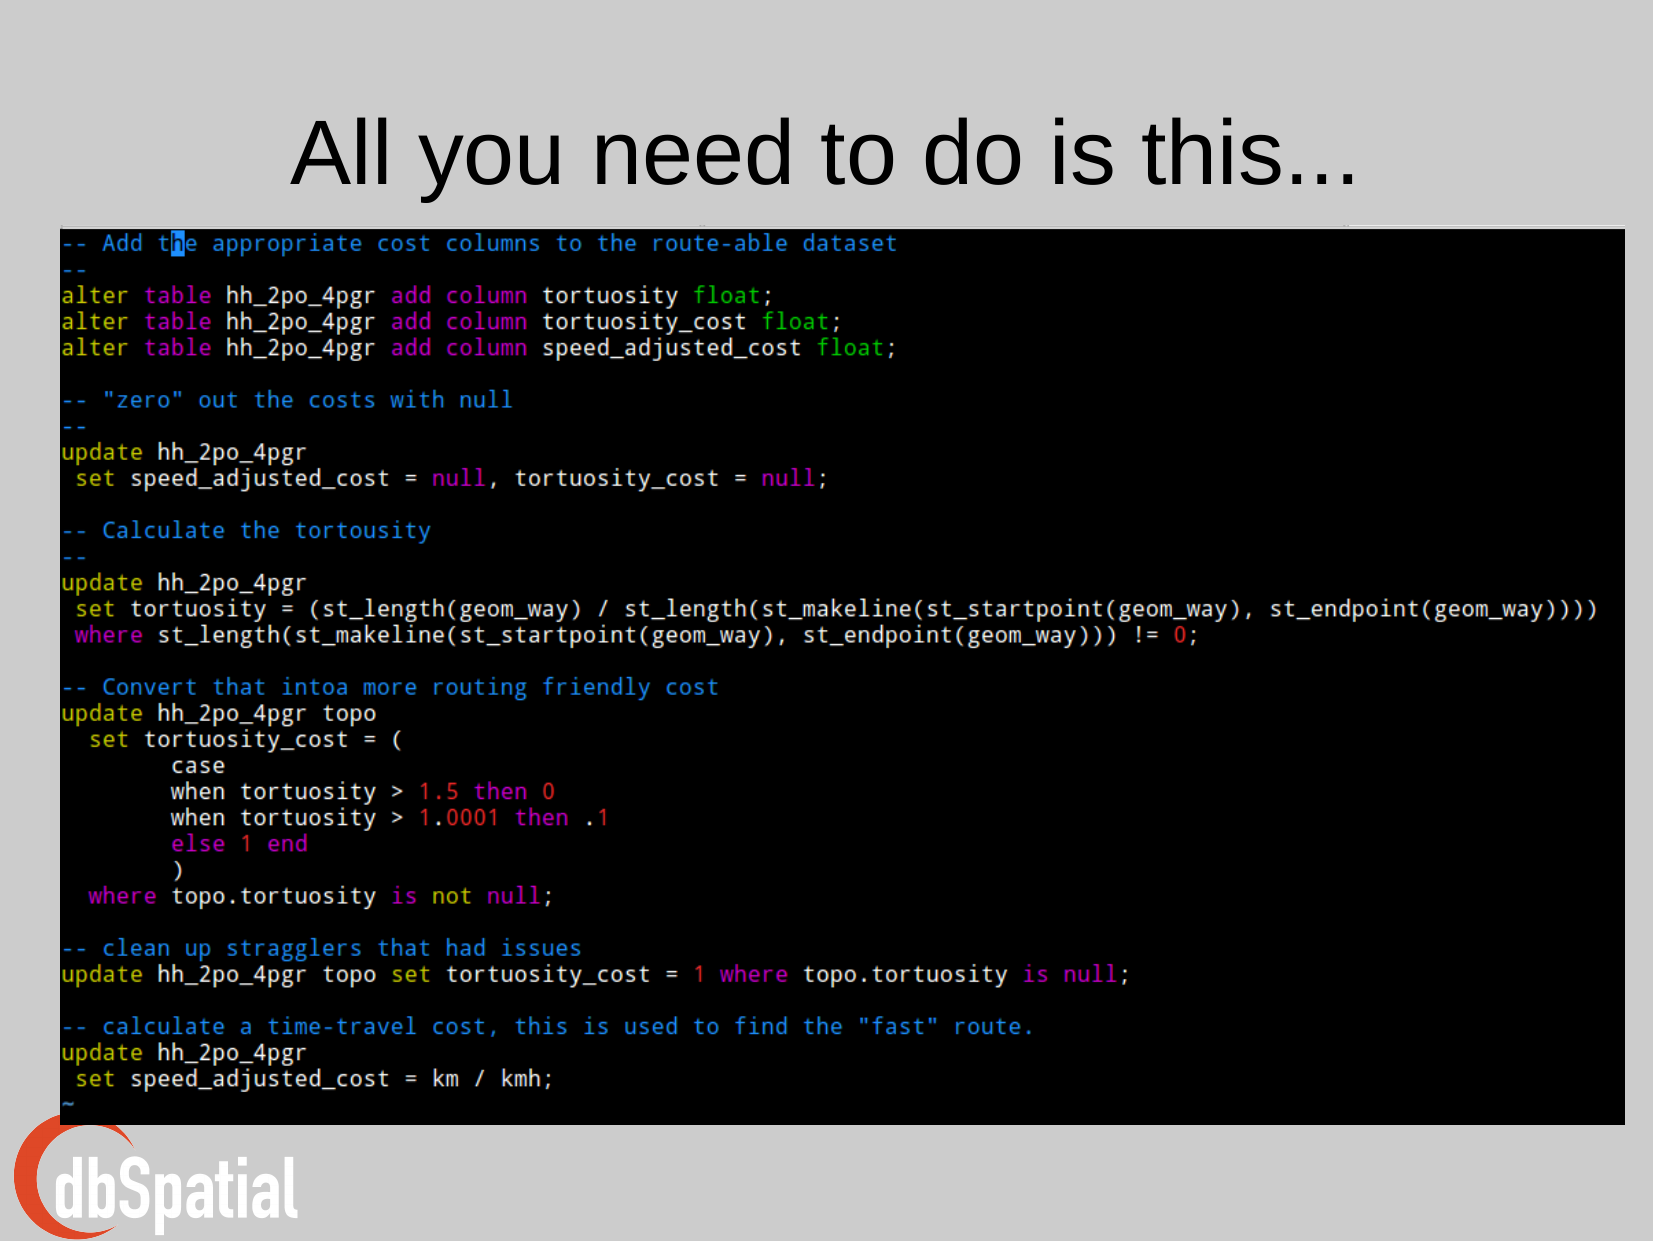

# All you need to do is this...